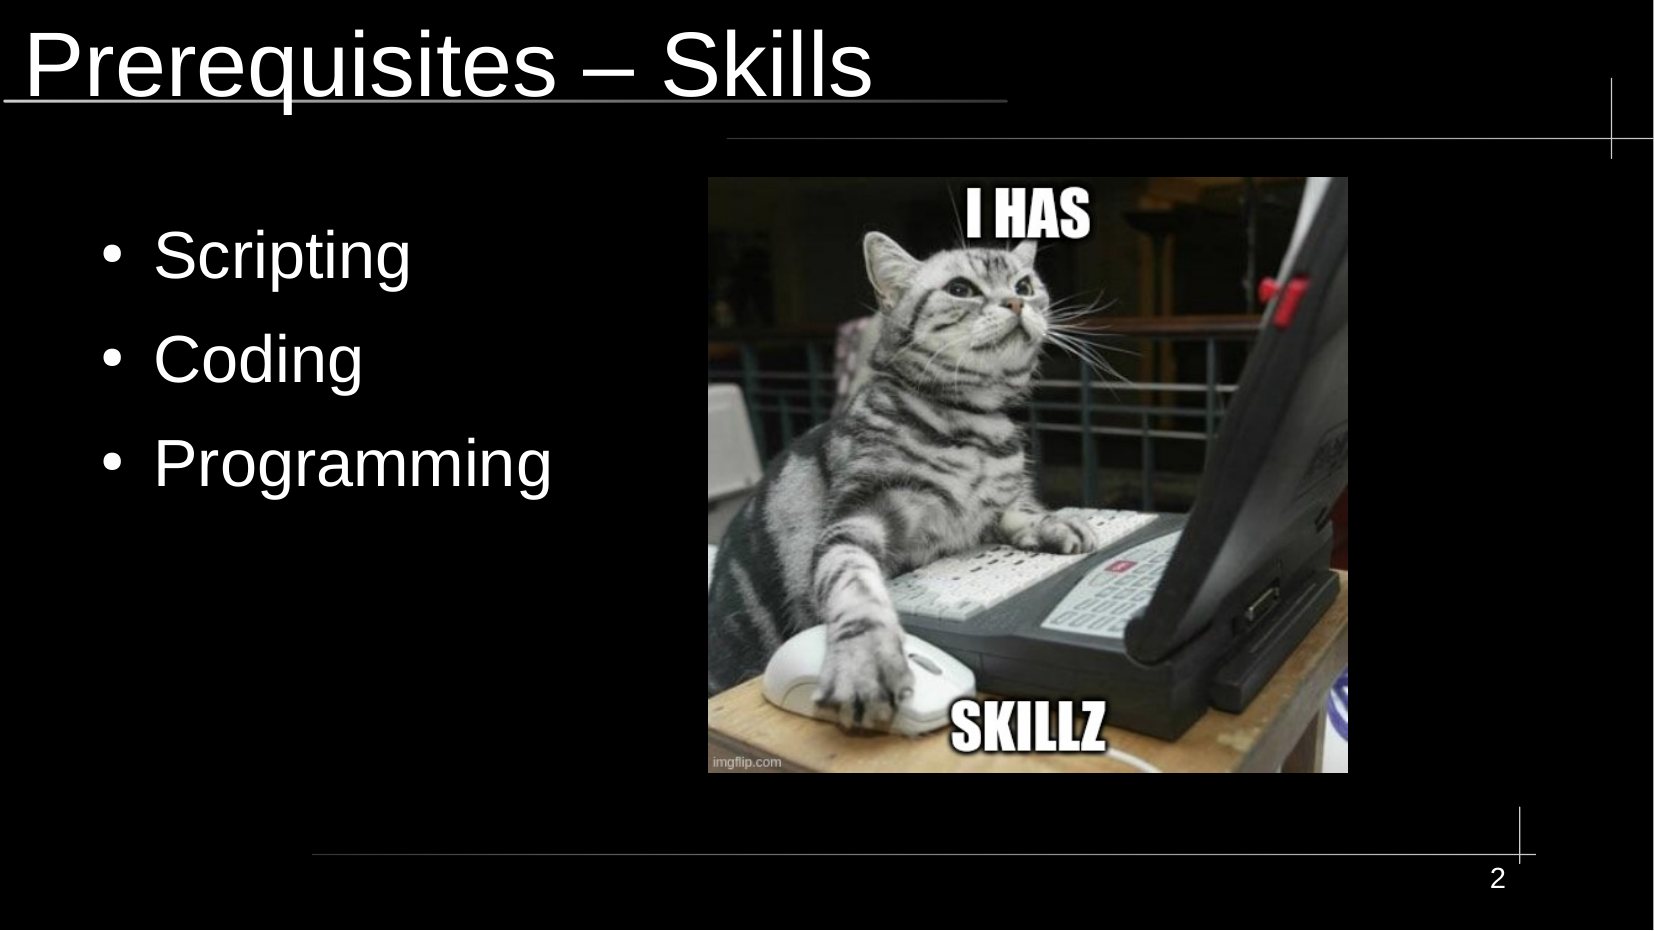

# Prerequisites – Skills
Scripting
Coding
Programming
2